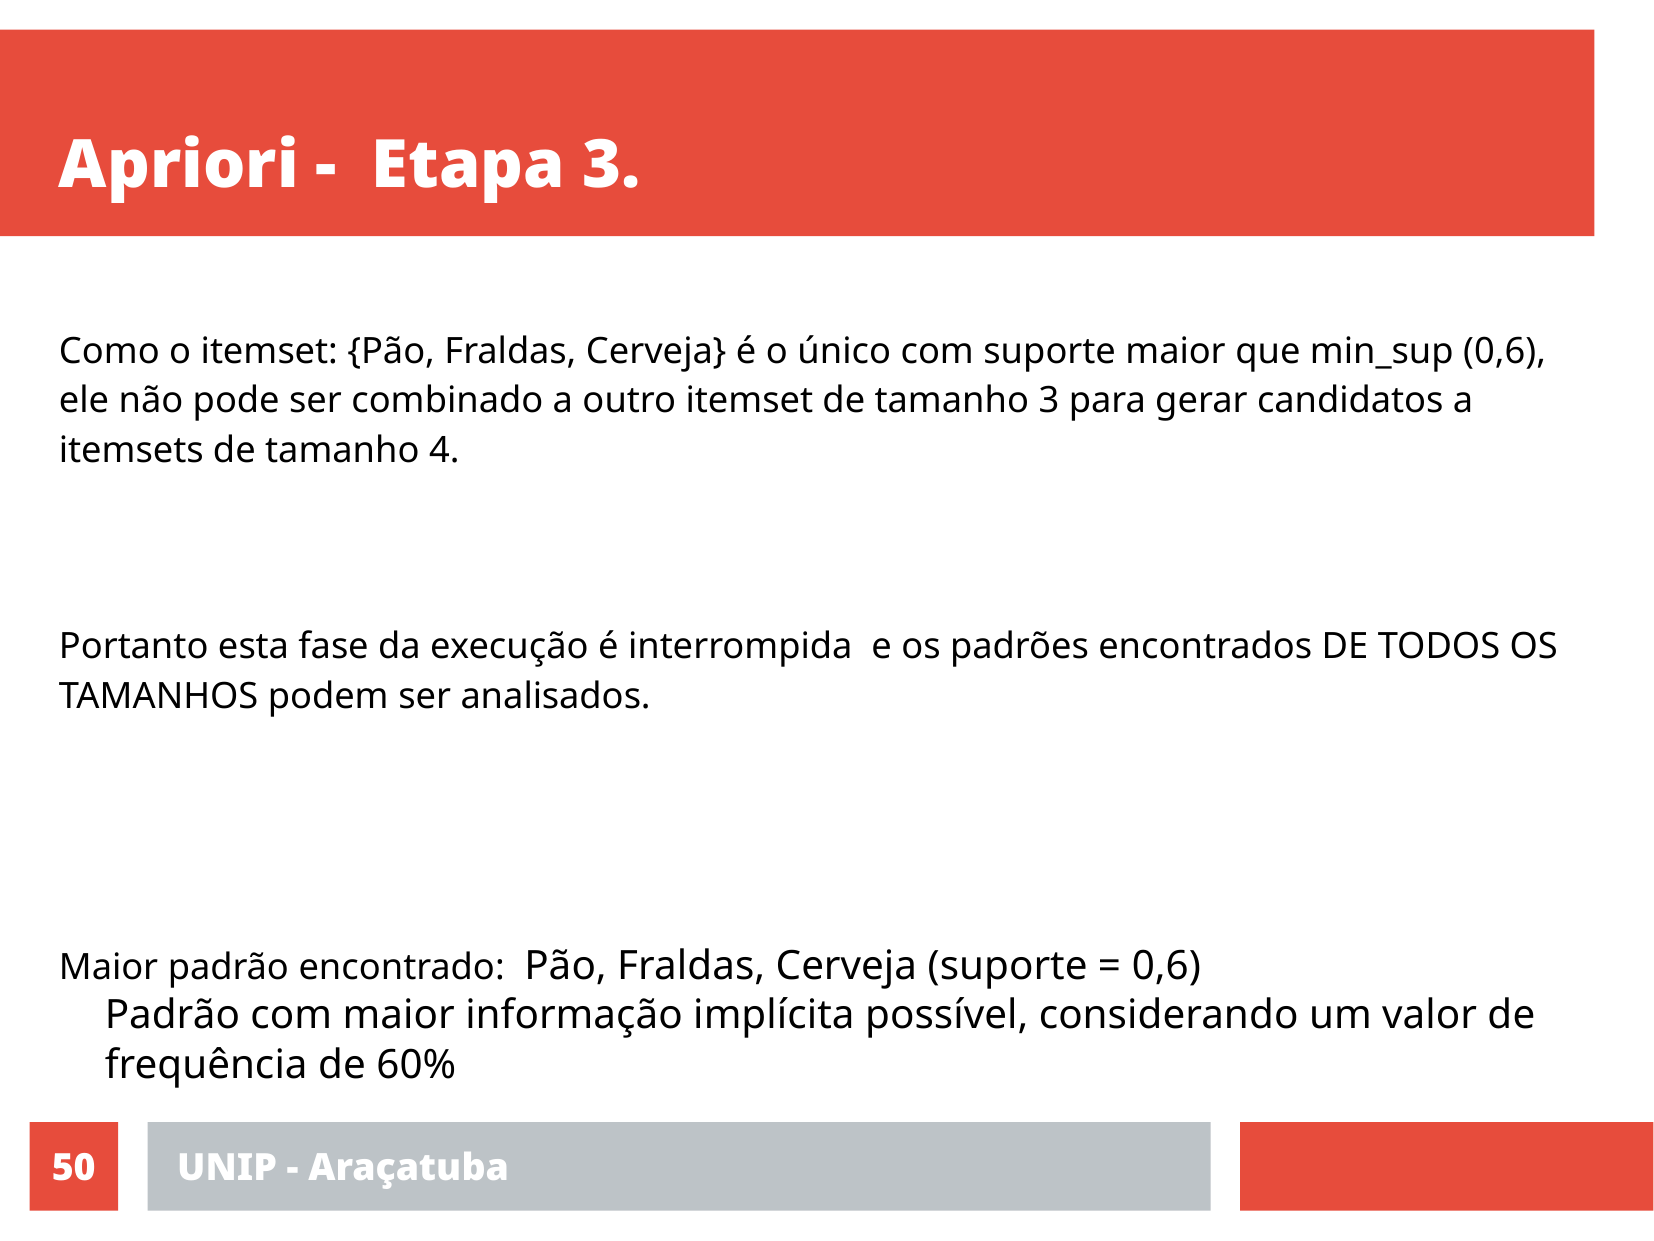

# Apriori - Etapa 3.
Como o itemset: {Pão, Fraldas, Cerveja} é o único com suporte maior que min_sup (0,6), ele não pode ser combinado a outro itemset de tamanho 3 para gerar candidatos a itemsets de tamanho 4.
Portanto esta fase da execução é interrompida e os padrões encontrados DE TODOS OS TAMANHOS podem ser analisados.
Maior padrão encontrado: Pão, Fraldas, Cerveja (suporte = 0,6)
Padrão com maior informação implícita possível, considerando um valor de frequência de 60%
50
UNIP - Araçatuba